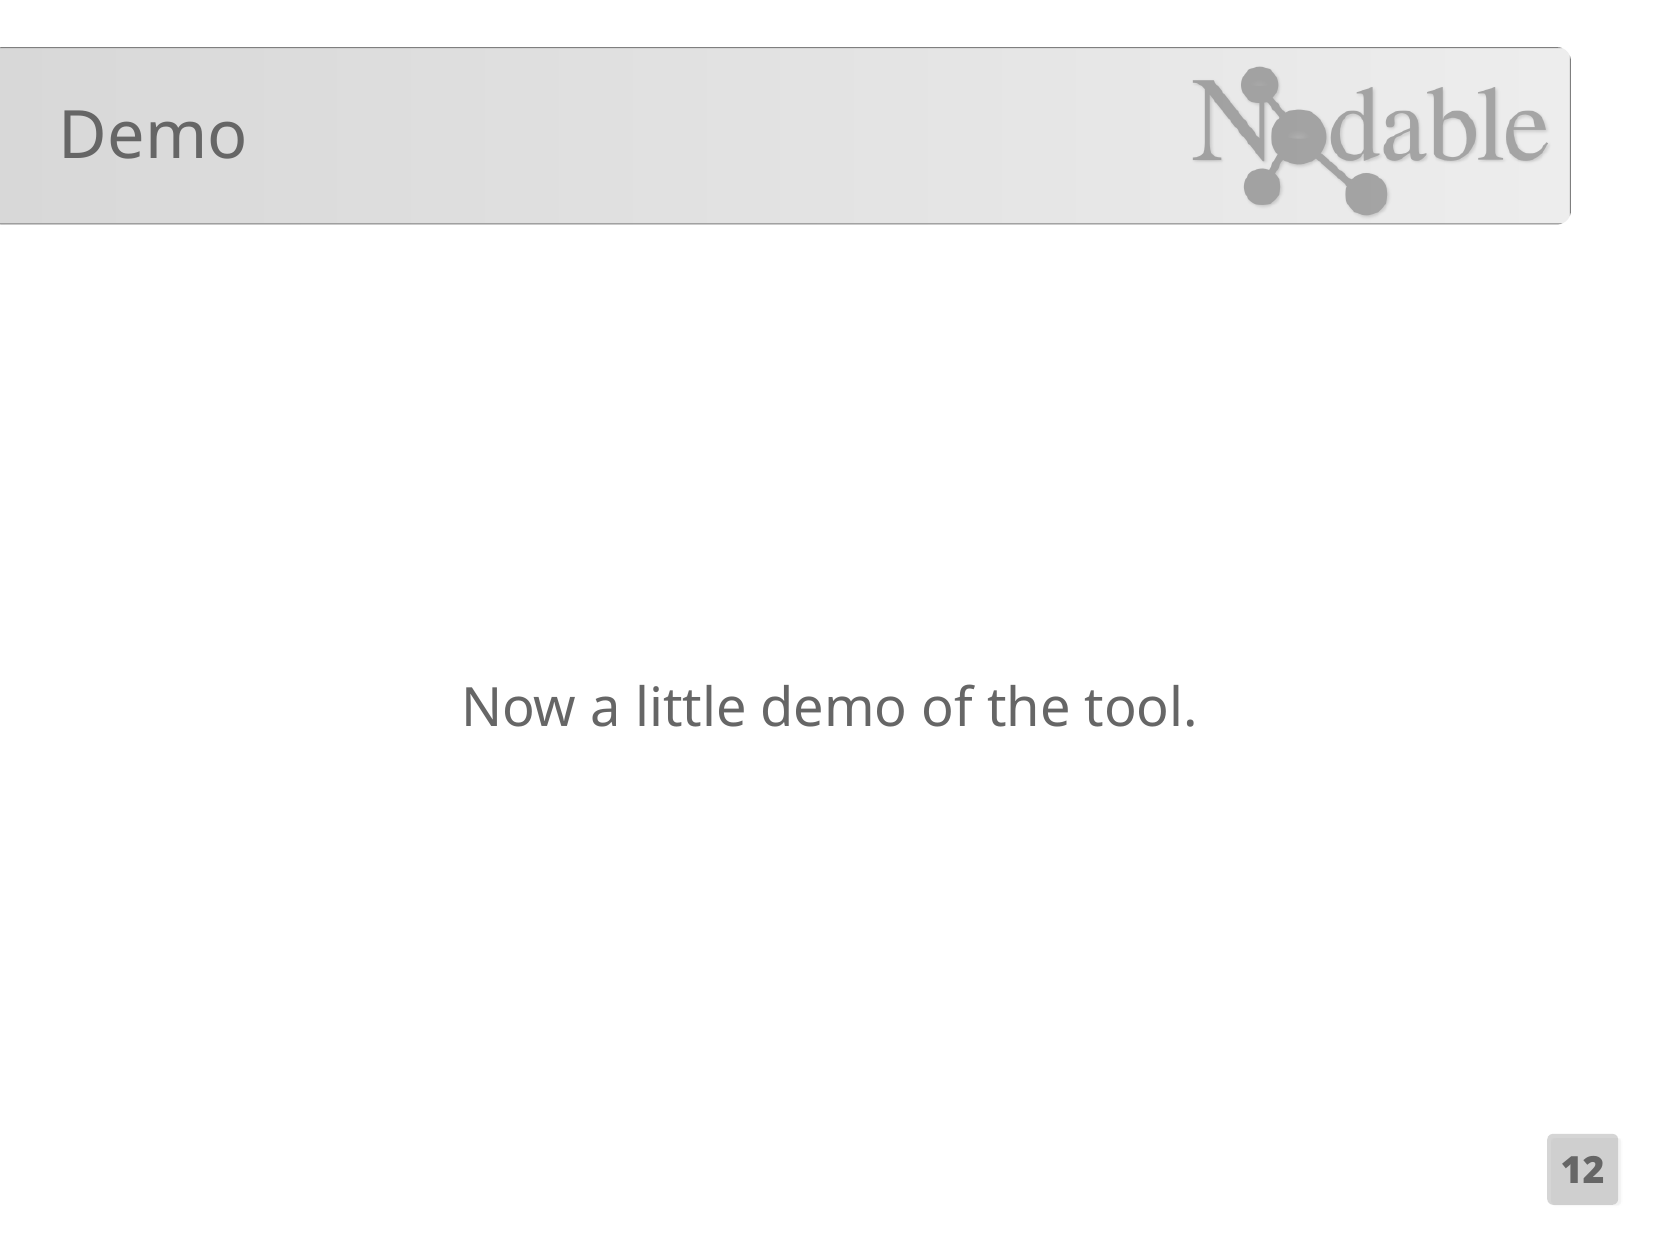

# Demo
Now a little demo of the tool.
12